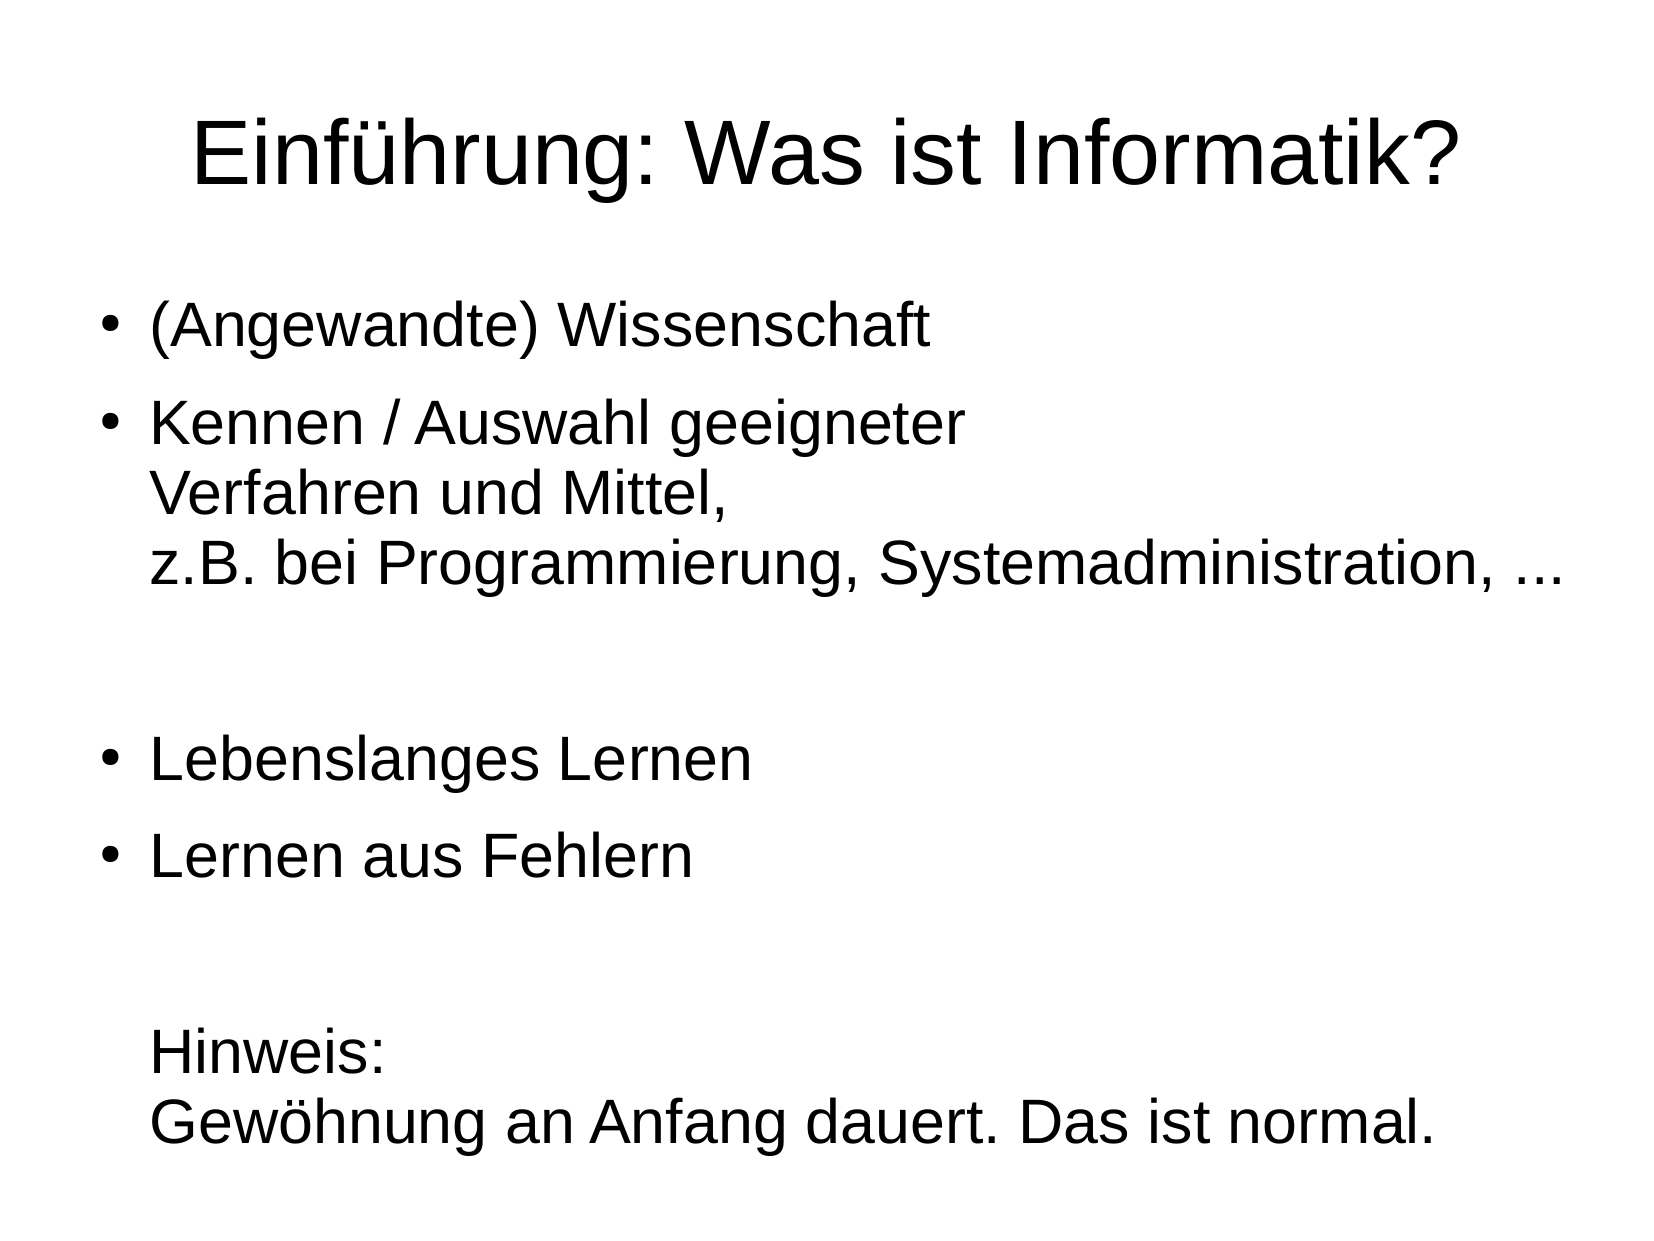

# Einführung: Was ist Informatik?
(Angewandte) Wissenschaft
Kennen / Auswahl geeigneter
Verfahren und Mittel,
z.B. bei Programmierung, Systemadministration, ...
Lebenslanges Lernen
Lernen aus Fehlern
Hinweis:
Gewöhnung an Anfang dauert. Das ist normal.